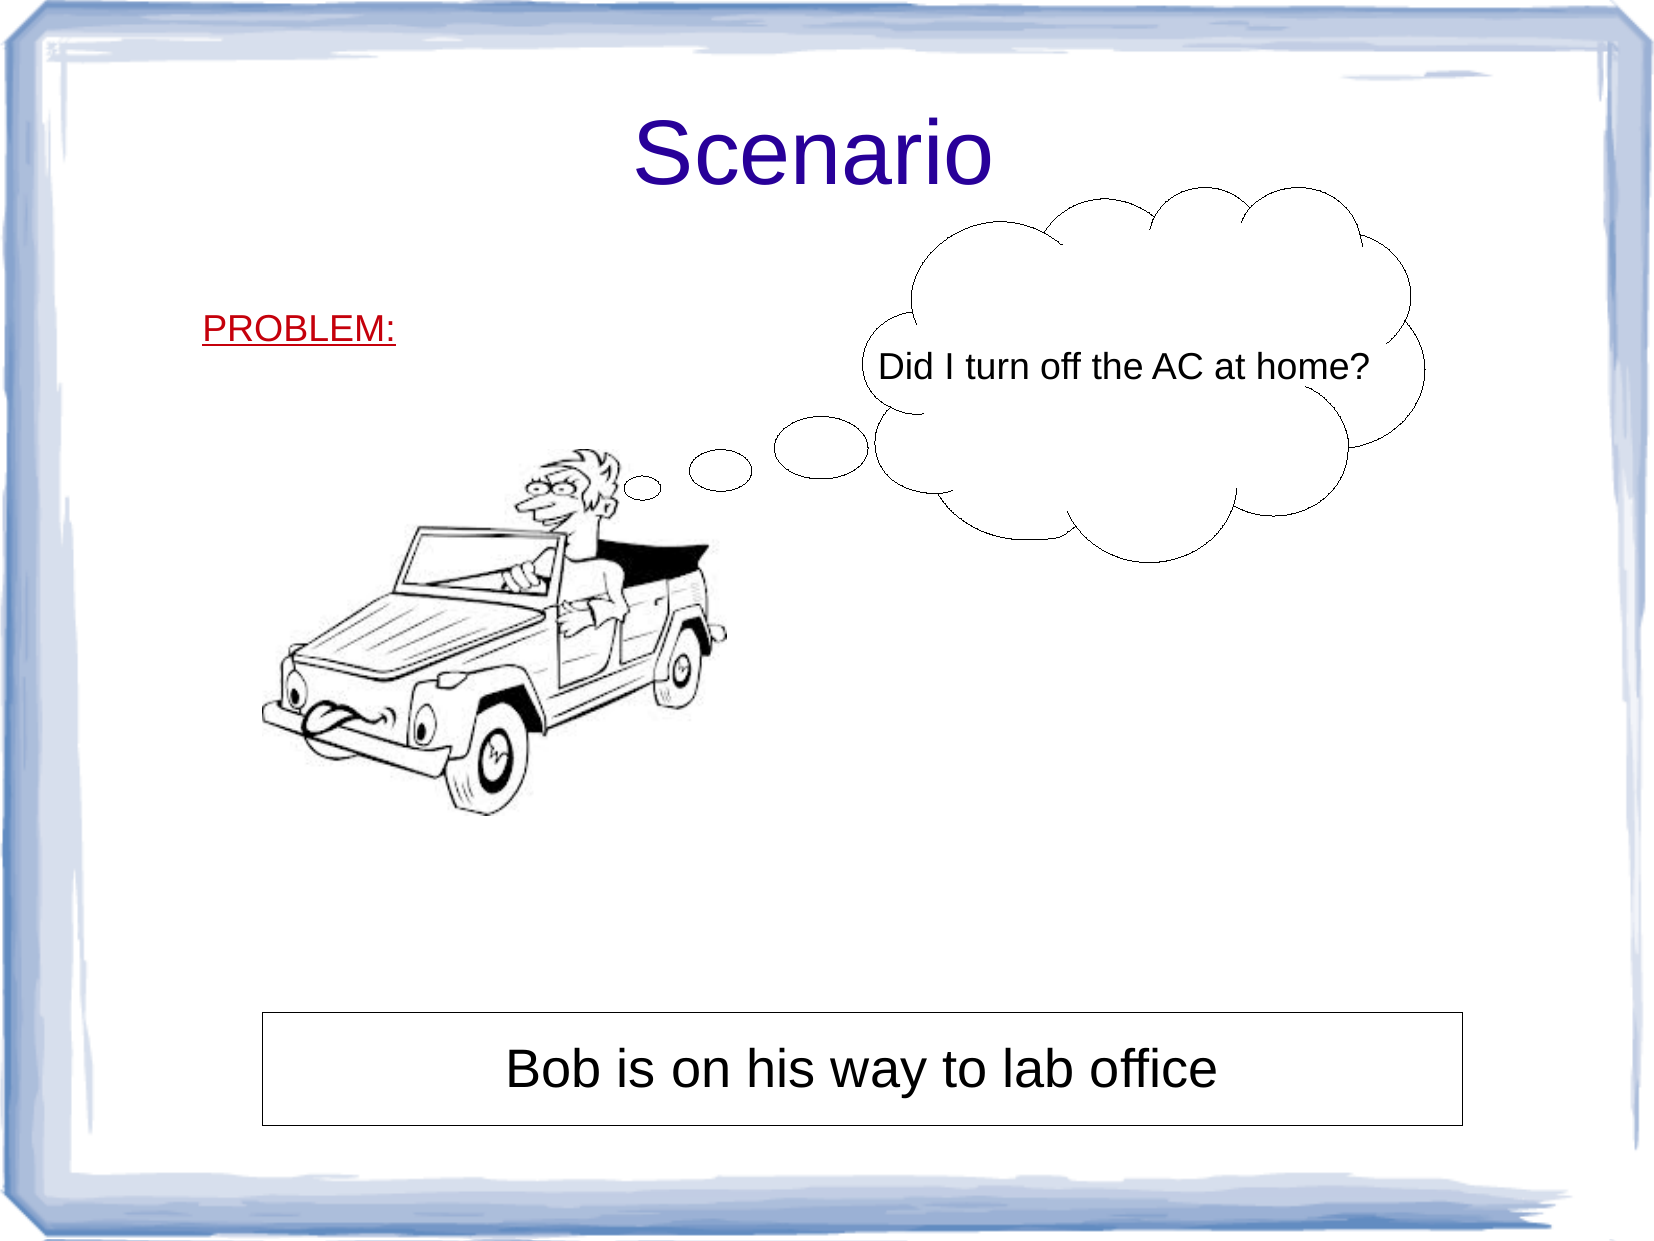

# Scenario
Did I turn off the AC at home?
PROBLEM:
Bob is on his way to lab office